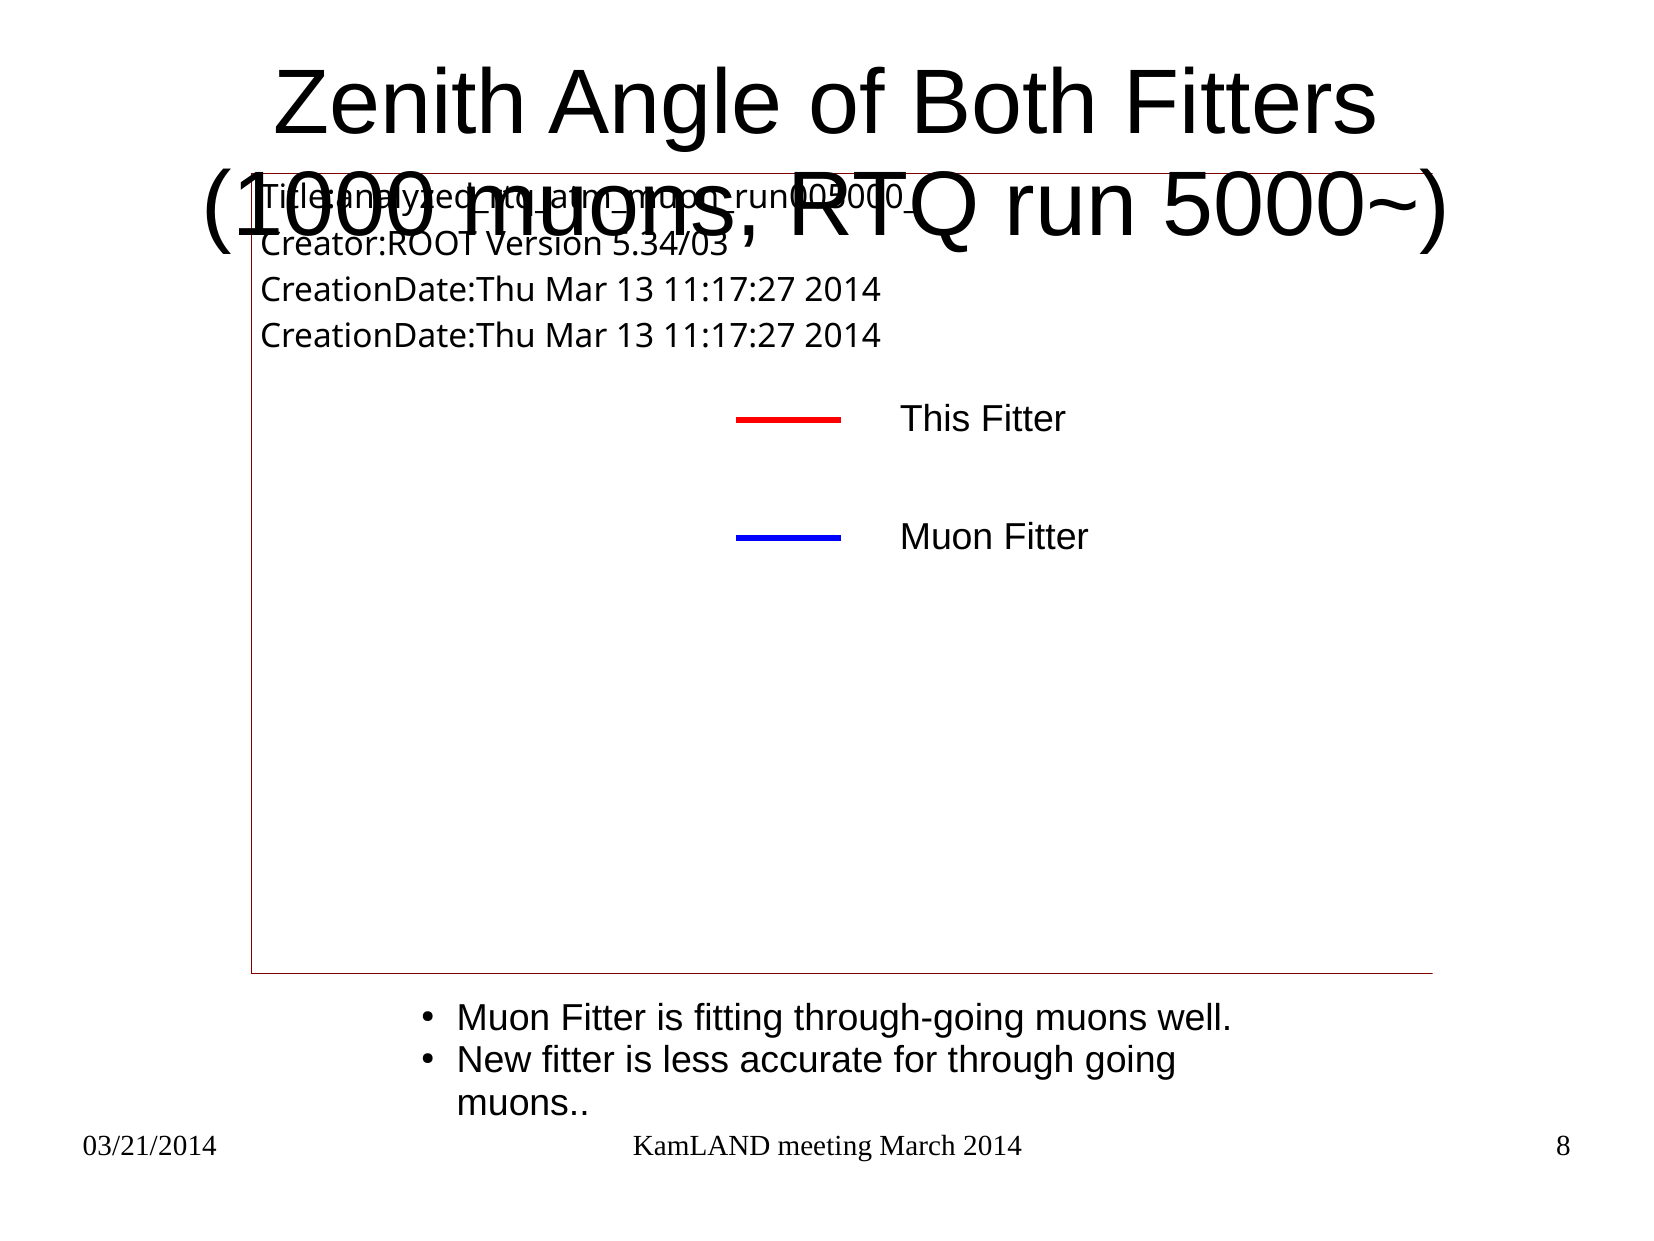

# Zenith Angle of Both Fitters (1000 muons, RTQ run 5000~)
This Fitter
Muon Fitter
Muon Fitter is fitting through-going muons well.
New fitter is less accurate for through going muons..
03/21/2014
KamLAND meeting March 2014
8